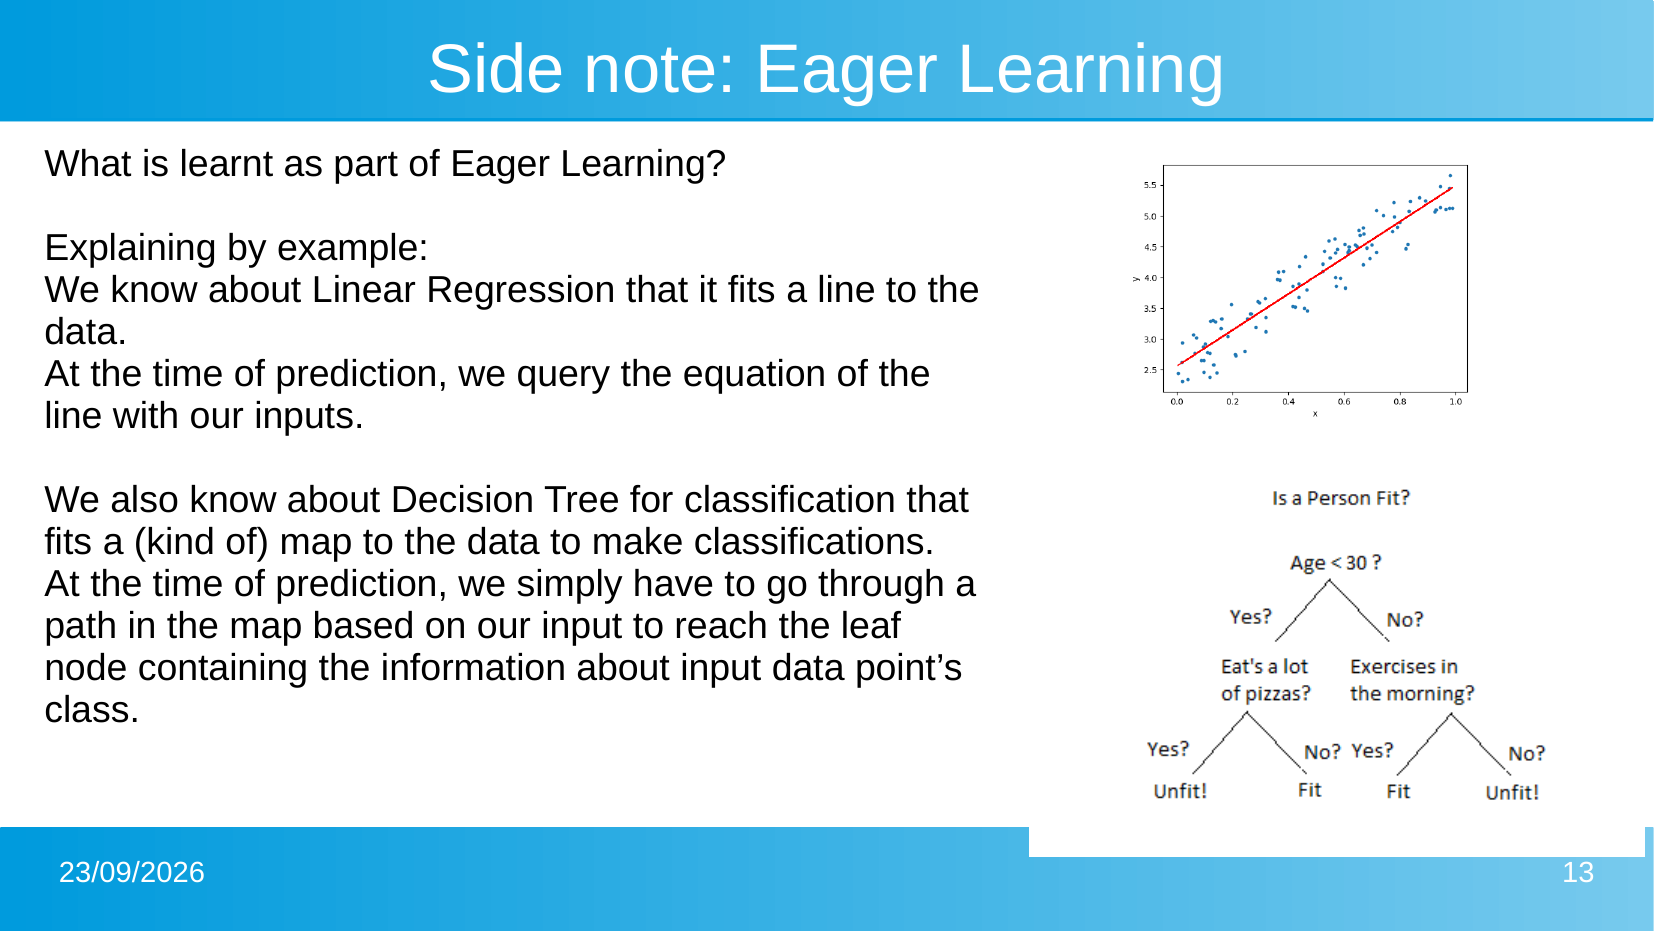

# Side note: Eager Learning
What is learnt as part of Eager Learning?
Explaining by example:
We know about Linear Regression that it fits a line to the data.
At the time of prediction, we query the equation of the line with our inputs.
We also know about Decision Tree for classification that fits a (kind of) map to the data to make classifications.
At the time of prediction, we simply have to go through a path in the map based on our input to reach the leaf node containing the information about input data point’s class.
13